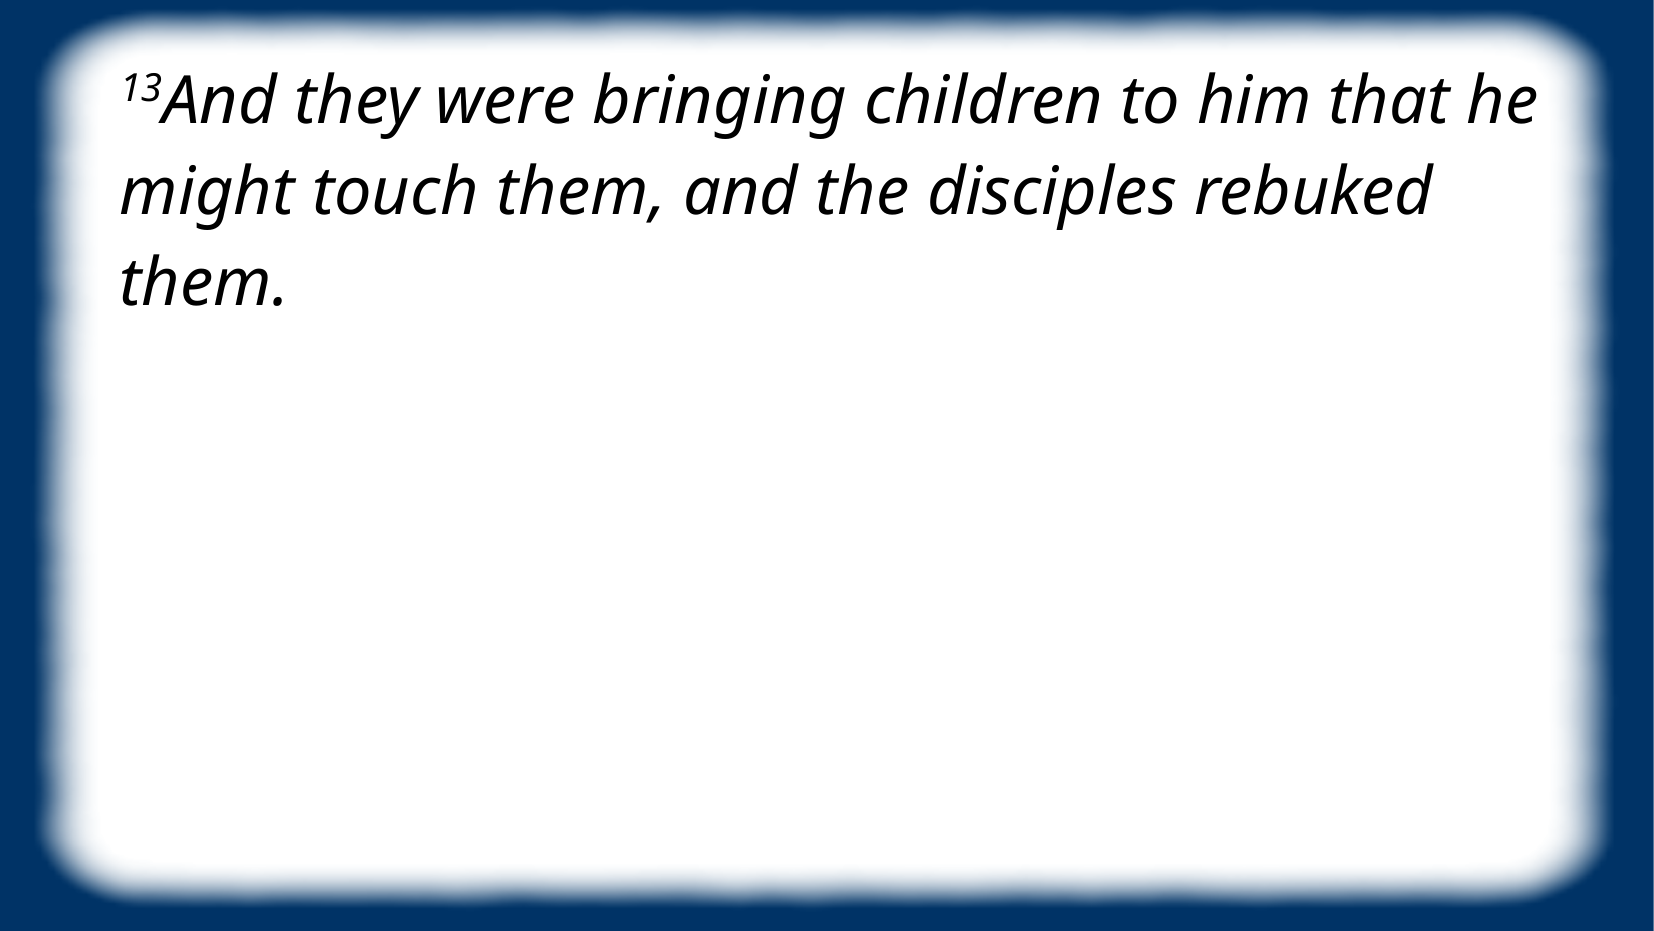

13And they were bringing children to him that he might touch them, and the disciples rebuked them.